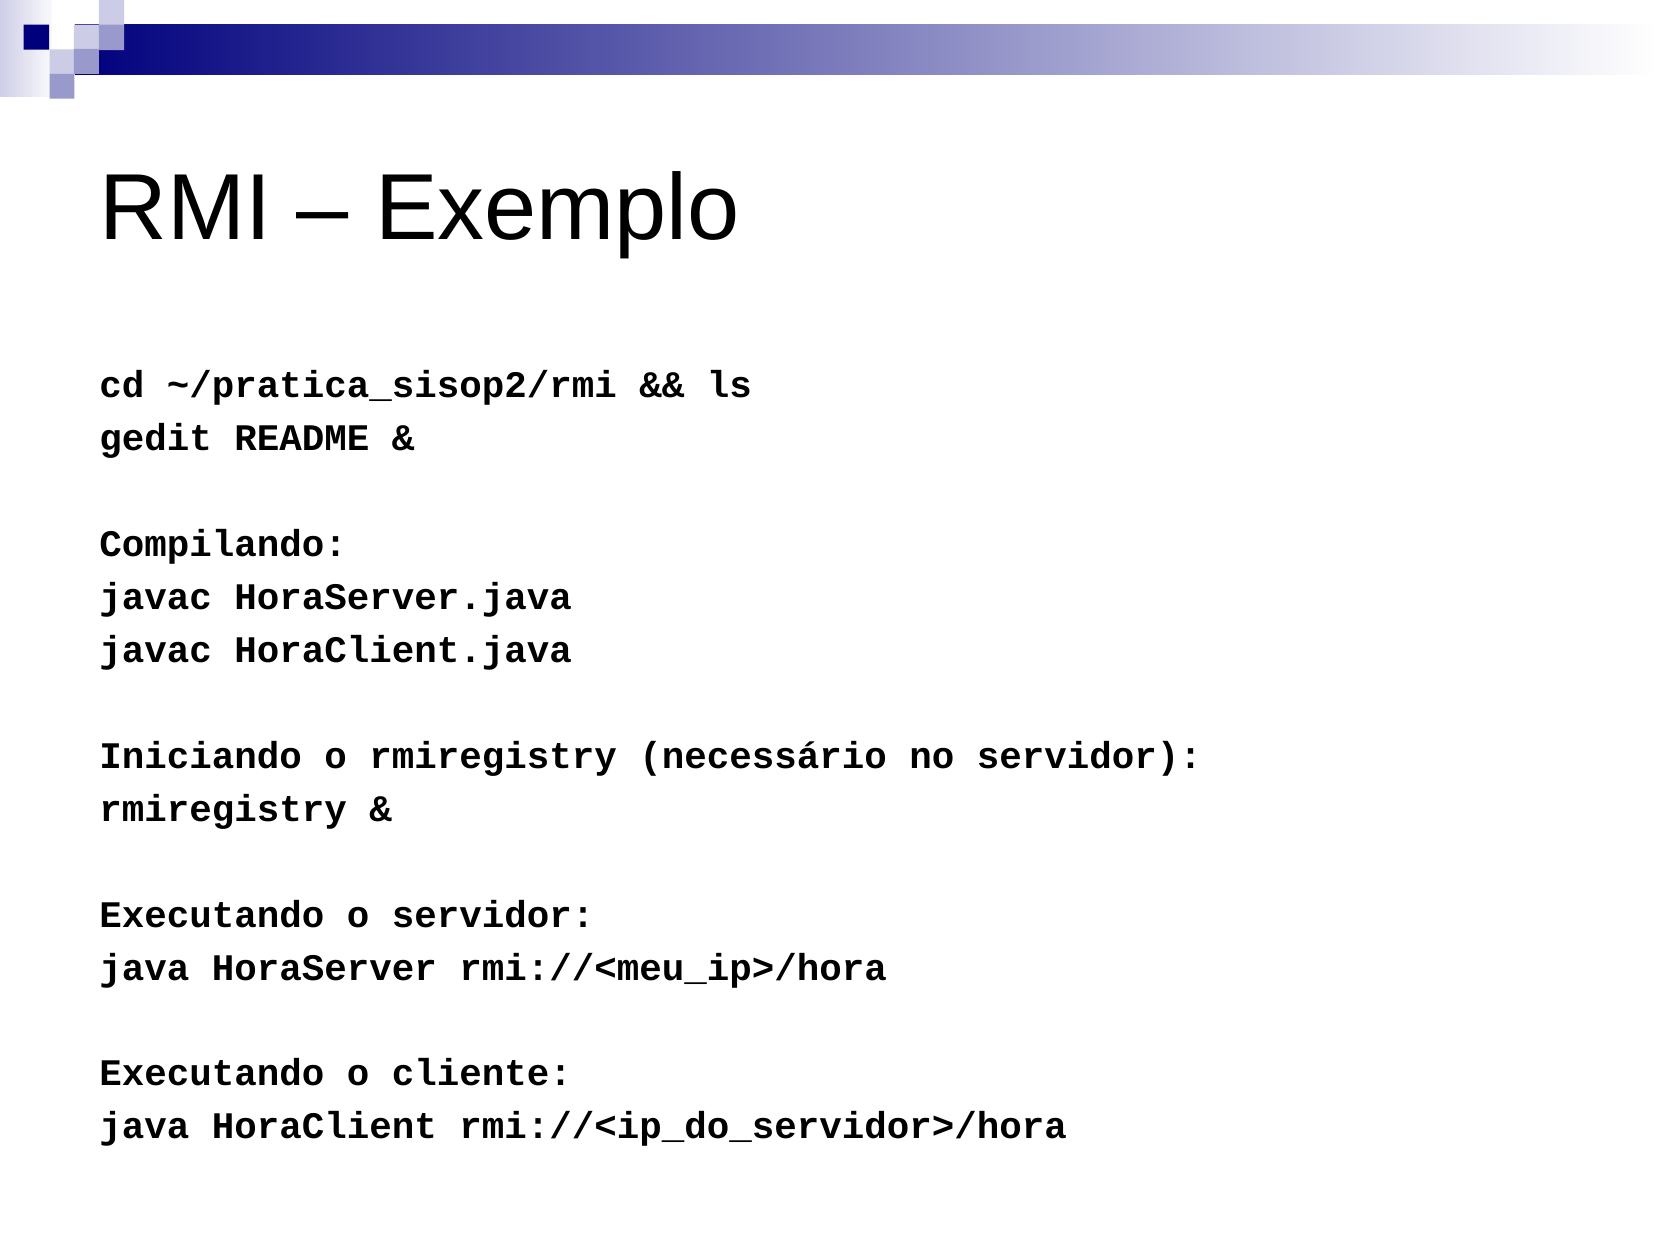

RMI – Exemplo
cd ~/pratica_sisop2/rmi && ls
gedit README &
Compilando:
javac HoraServer.java
javac HoraClient.java
Iniciando o rmiregistry (necessário no servidor):
rmiregistry &
Executando o servidor:
java HoraServer rmi://<meu_ip>/hora
Executando o cliente:
java HoraClient rmi://<ip_do_servidor>/hora